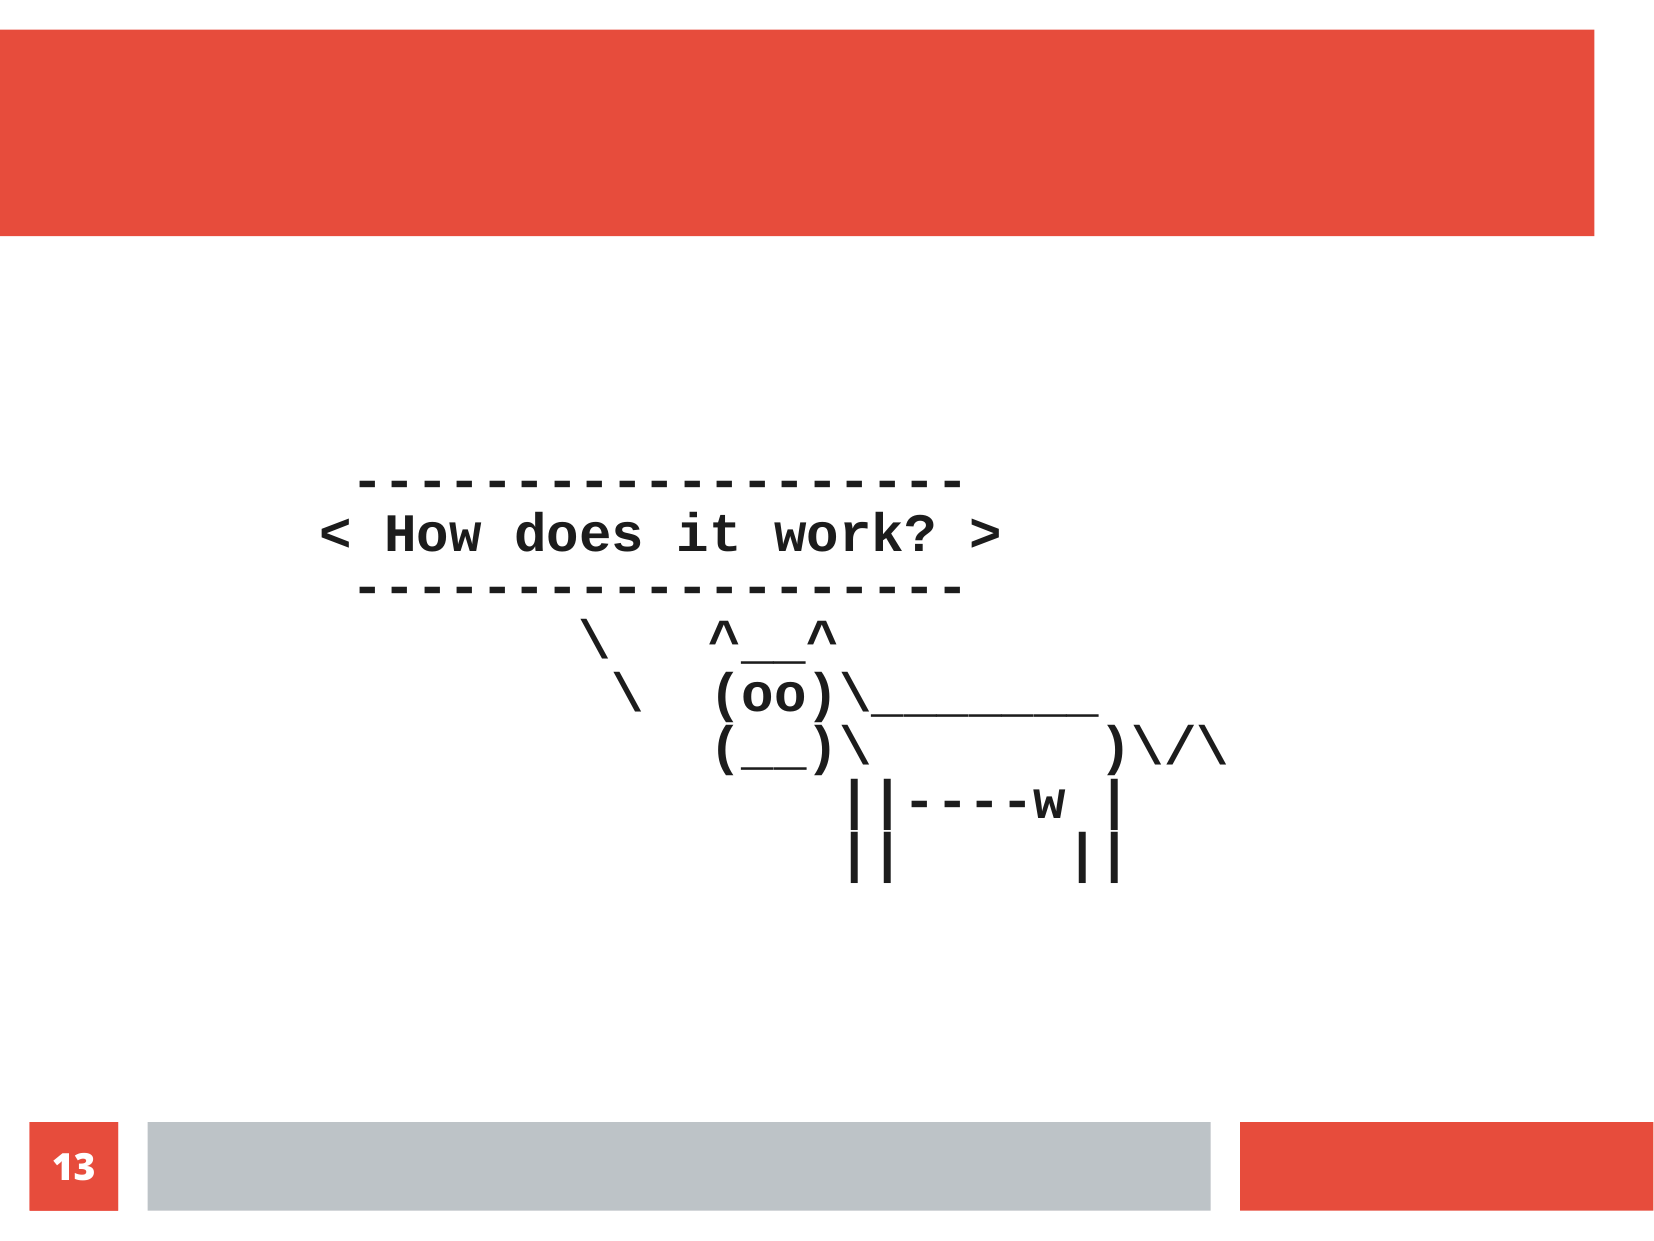

#
 -------------------
 < How does it work? >
 -------------------
 \ ^__^
 \ (oo)\_______
 (__)\ )\/\
 ||----w |
 || ||
13